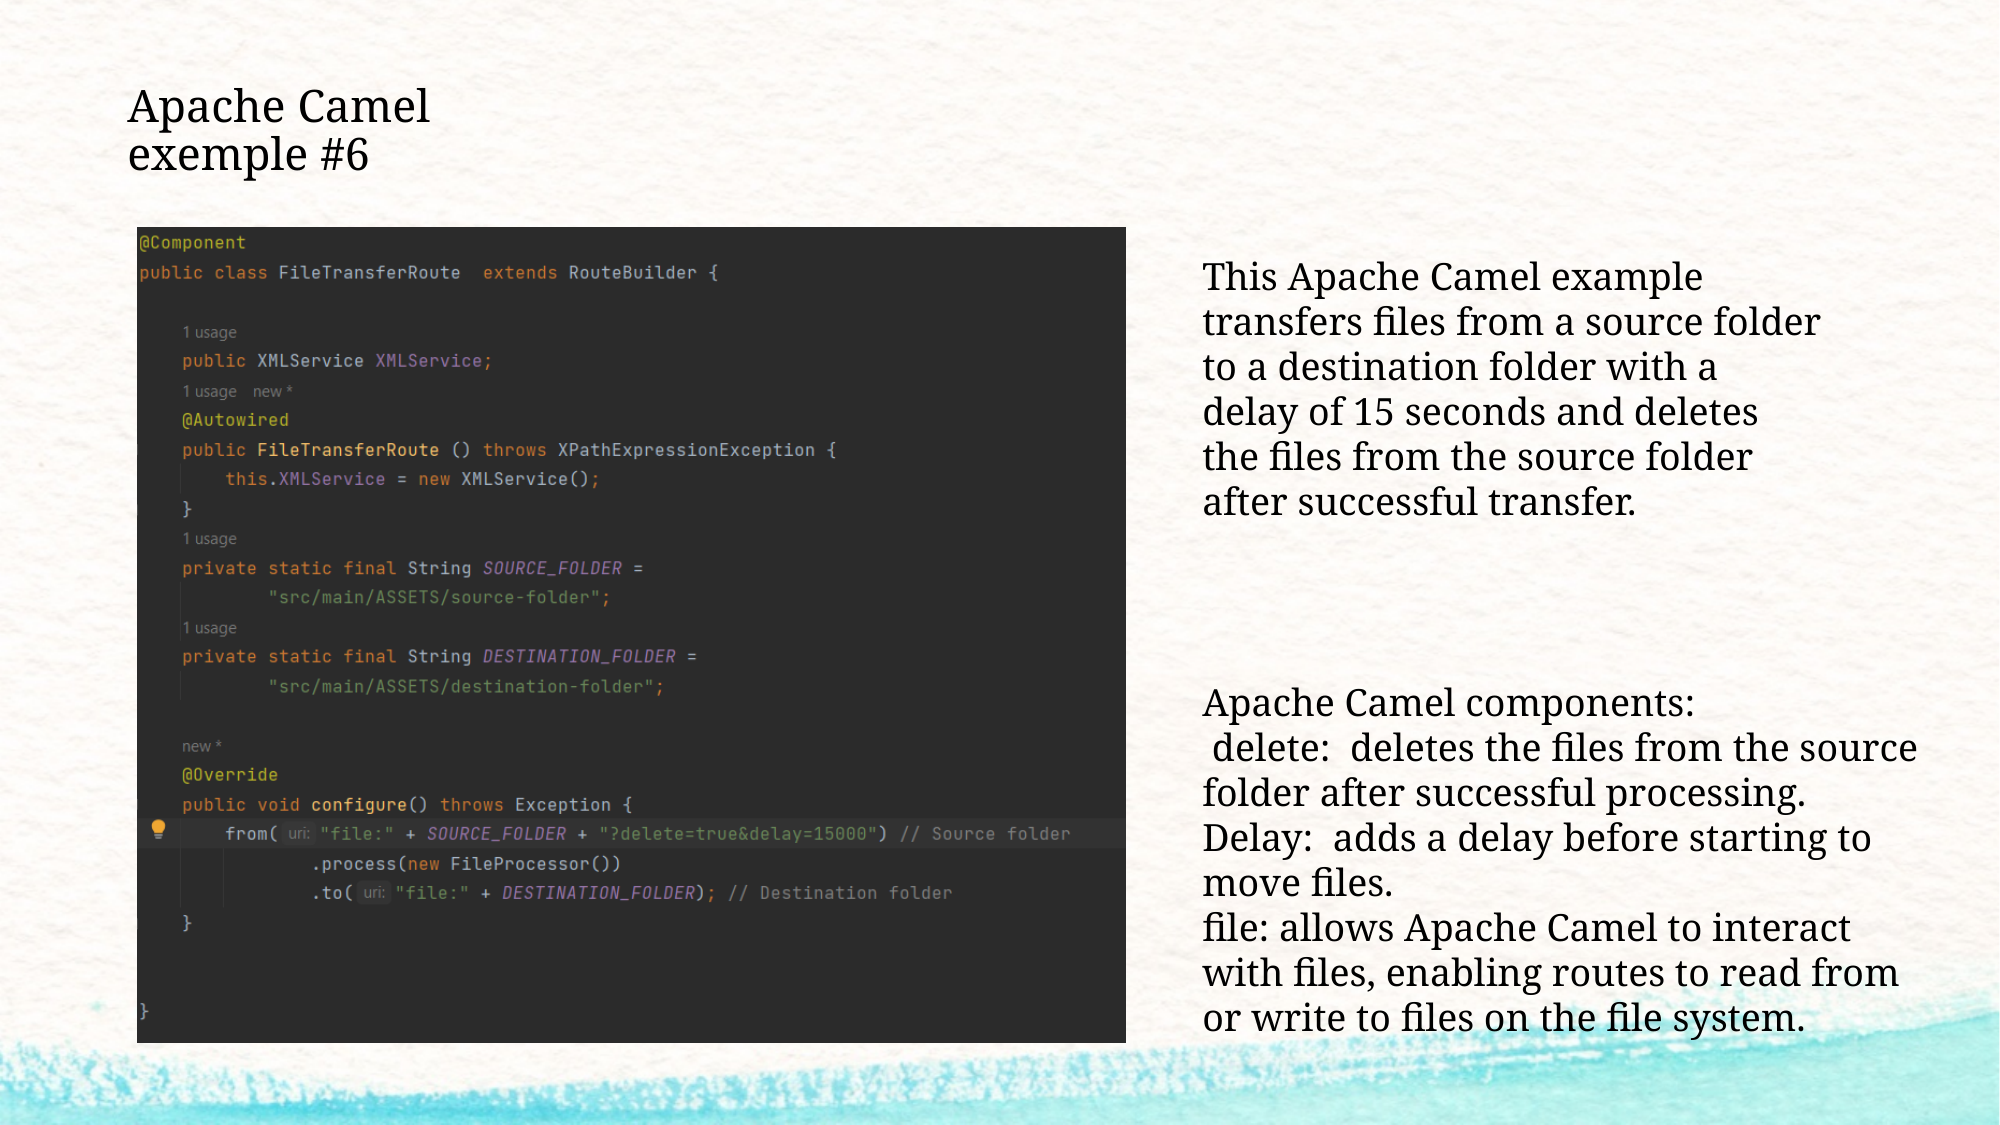

# Apache Camel exemple #6
This Apache Camel example transfers files from a source folder to a destination folder with a delay of 15 seconds and deletes the files from the source folder after successful transfer.
Apache Camel components:
 delete: deletes the files from the source folder after successful processing.
Delay: adds a delay before starting to move files.
file: allows Apache Camel to interact with files, enabling routes to read from or write to files on the file system.